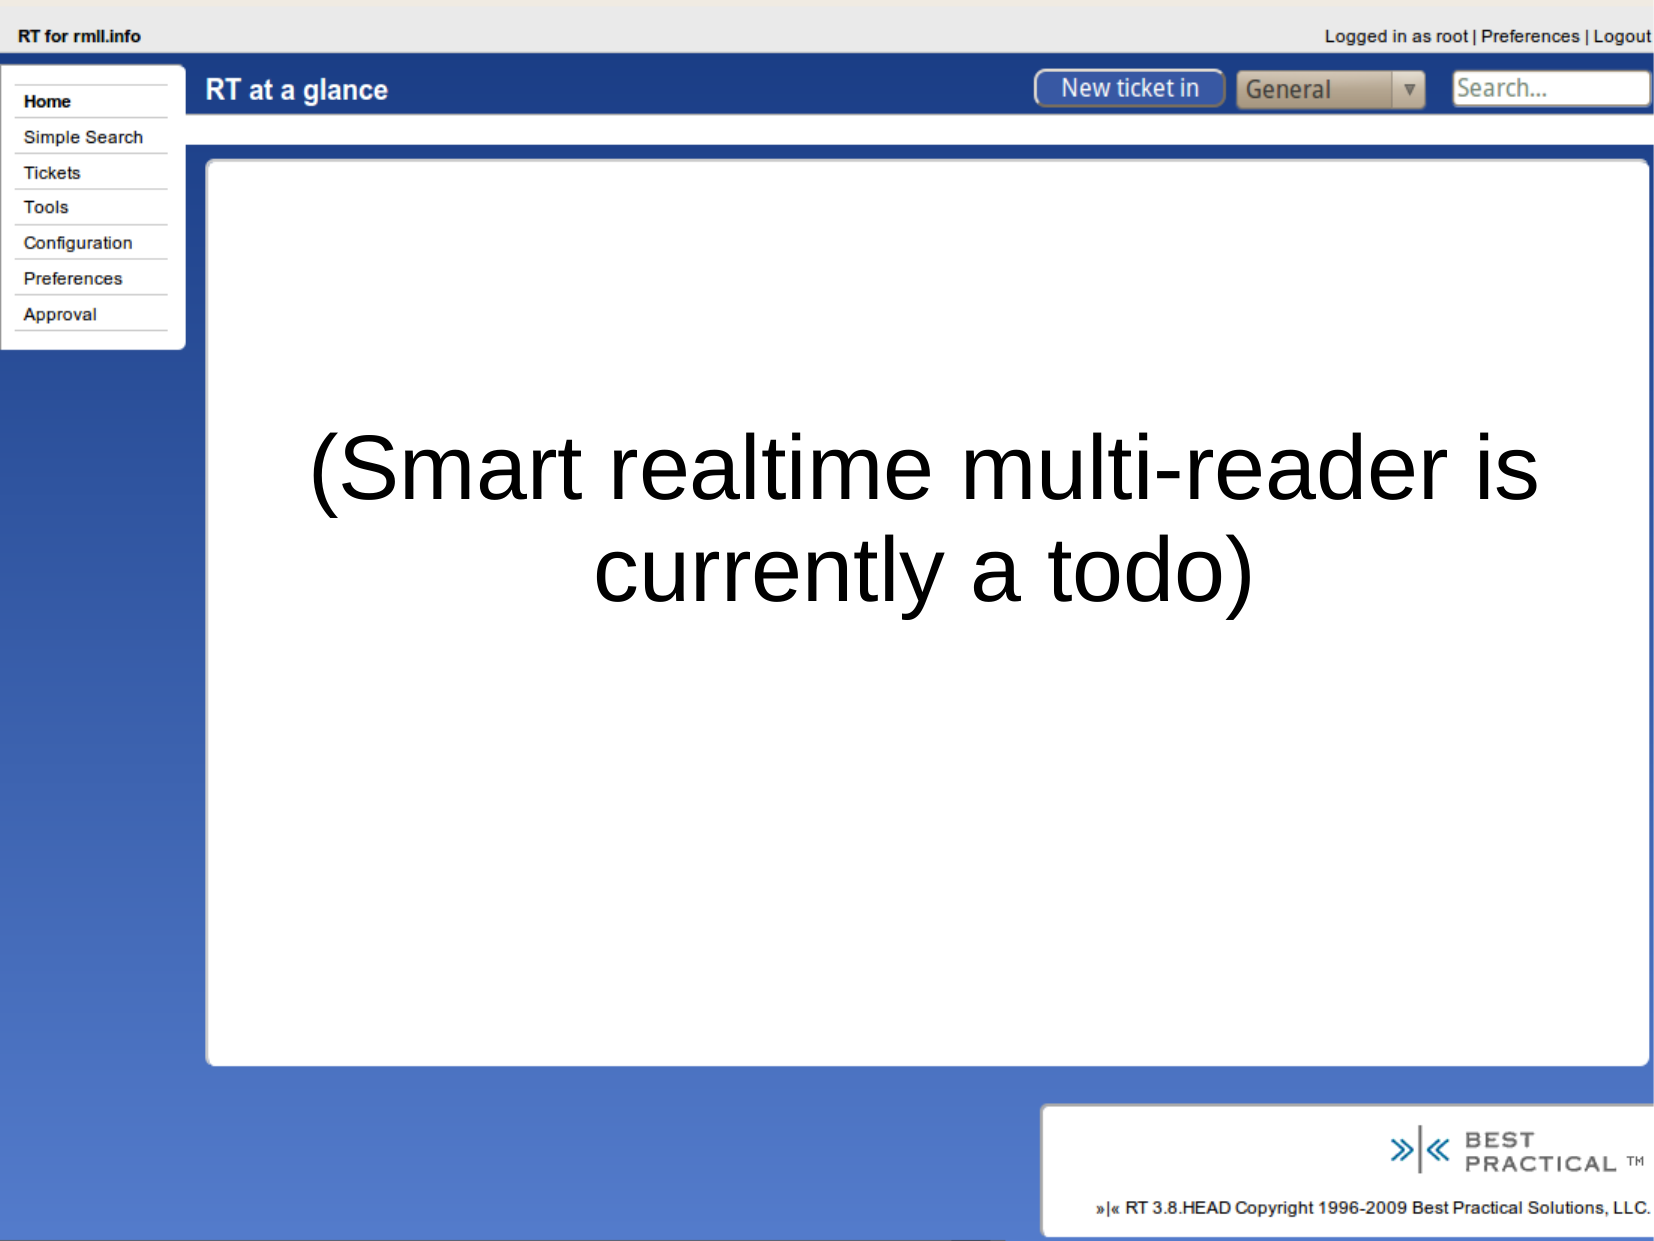

# (Smart realtime multi-reader is currently a todo)